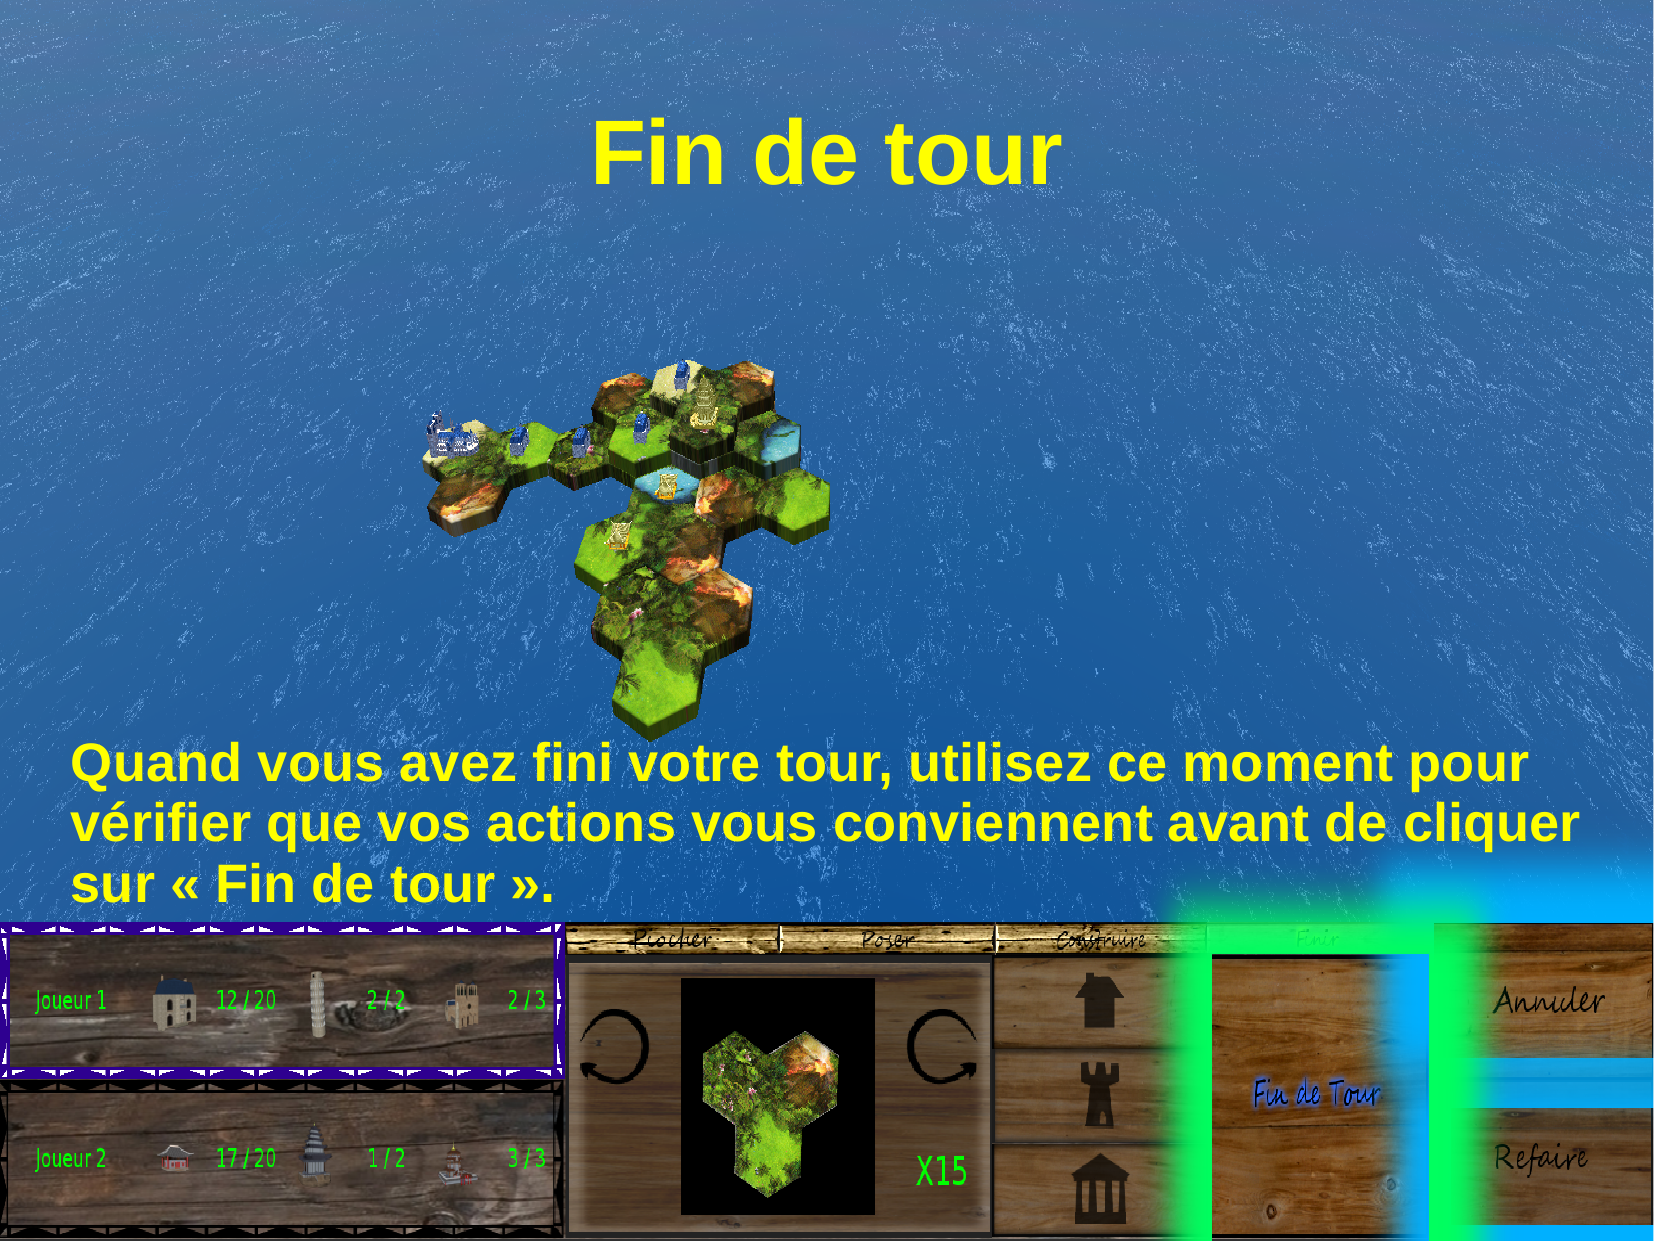

# Fin de tour
Quand vous avez fini votre tour, utilisez ce moment pour vérifier que vos actions vous conviennent avant de cliquer sur « Fin de tour ».